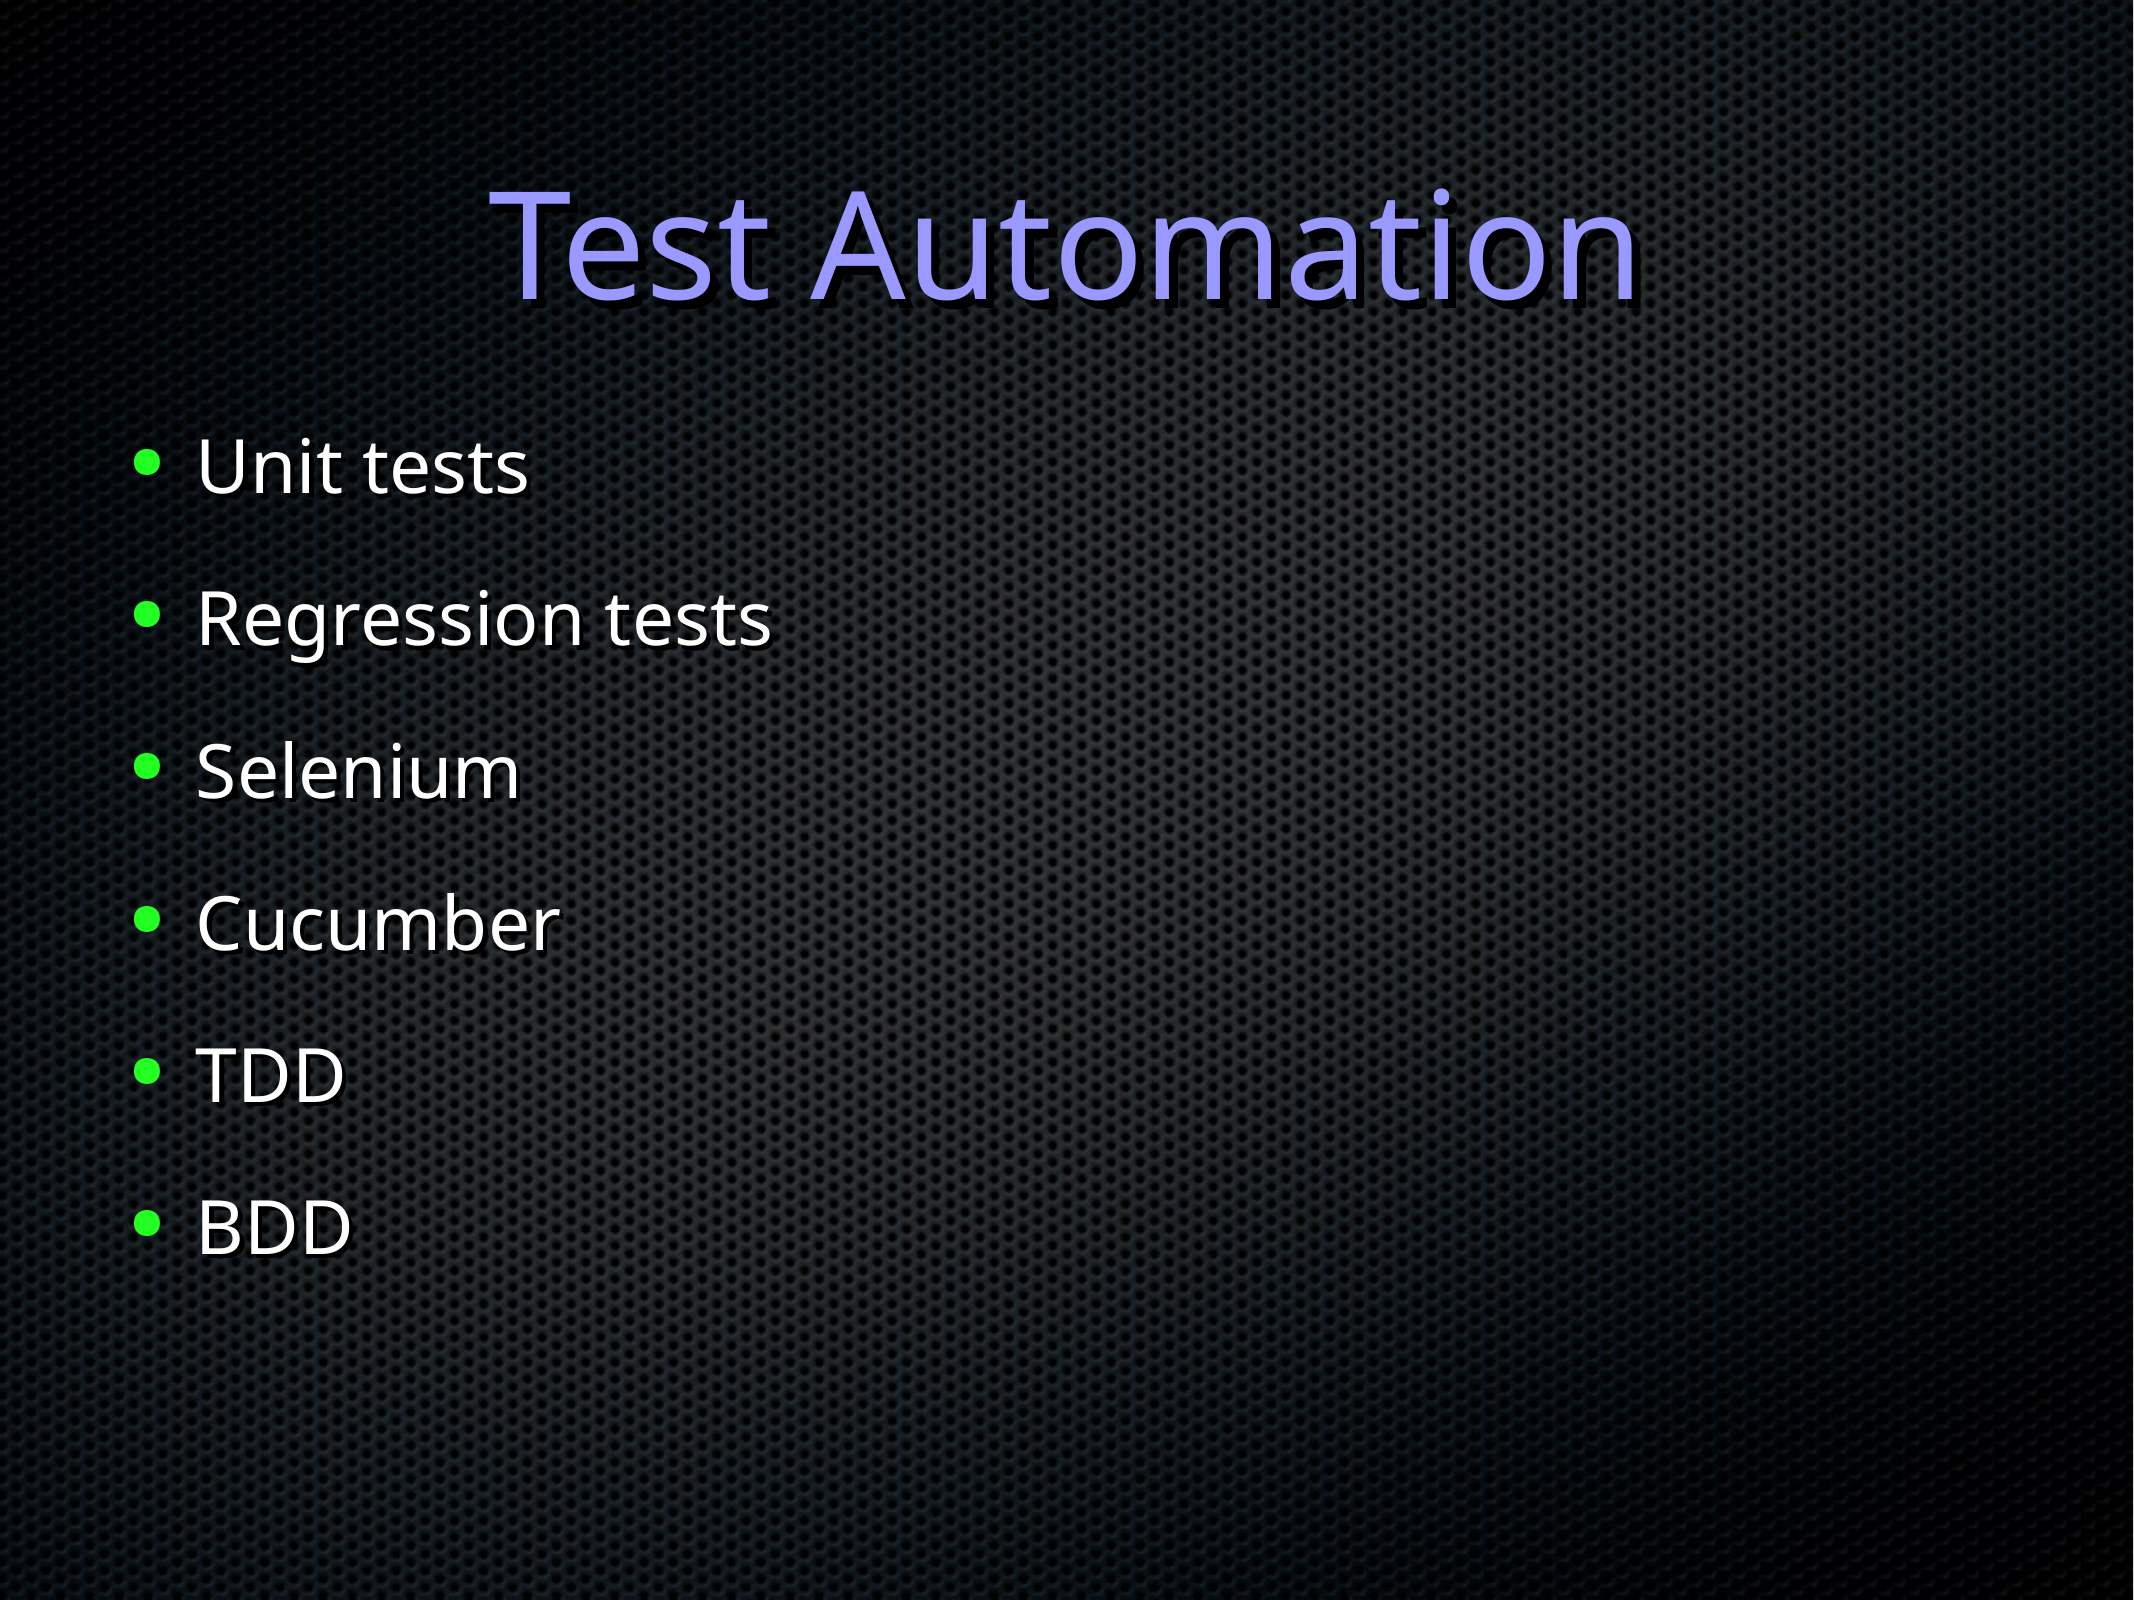

# Test Automation
Unit tests
Regression tests
Selenium
Cucumber
TDD
BDD